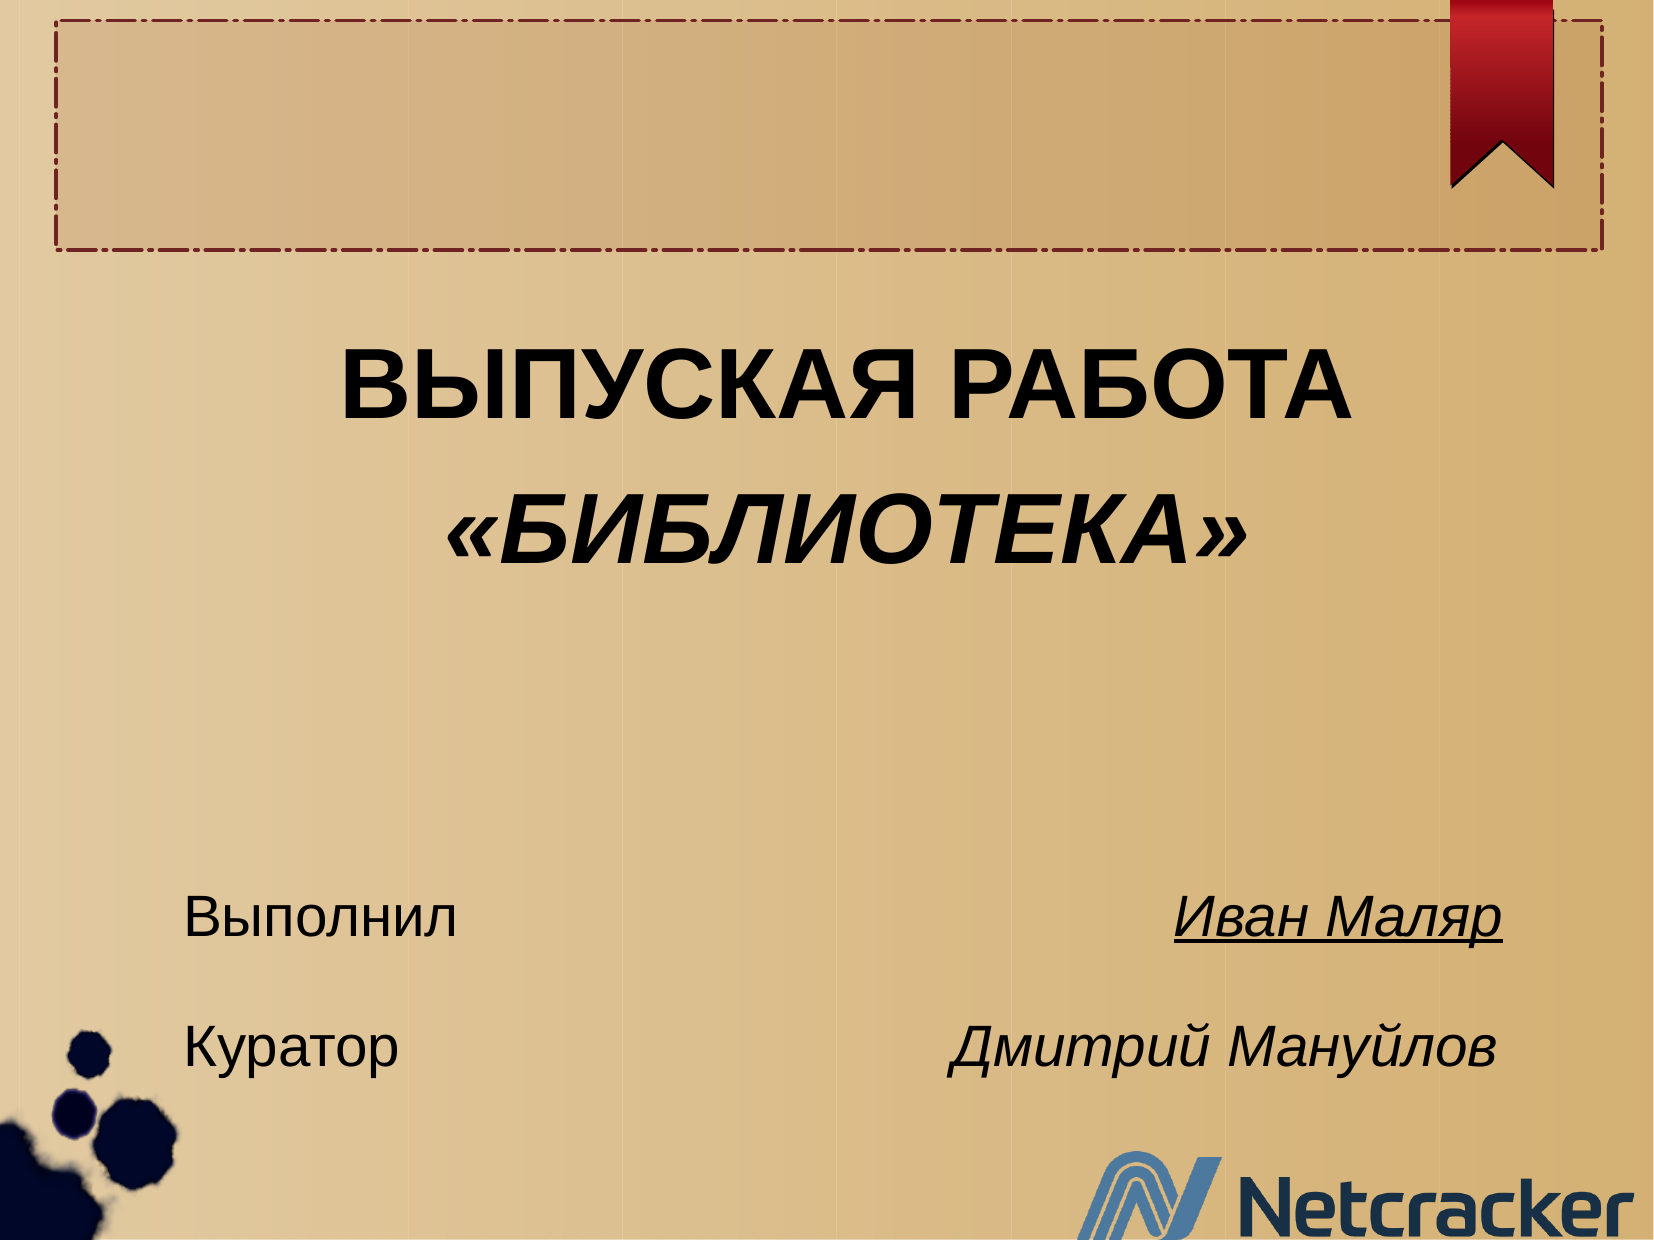

# ВЫПУСКАЯ РАБОТА
«БИБЛИОТЕКА»
Выполнил Иван Маляр
Куратор Дмитрий Мануйлов